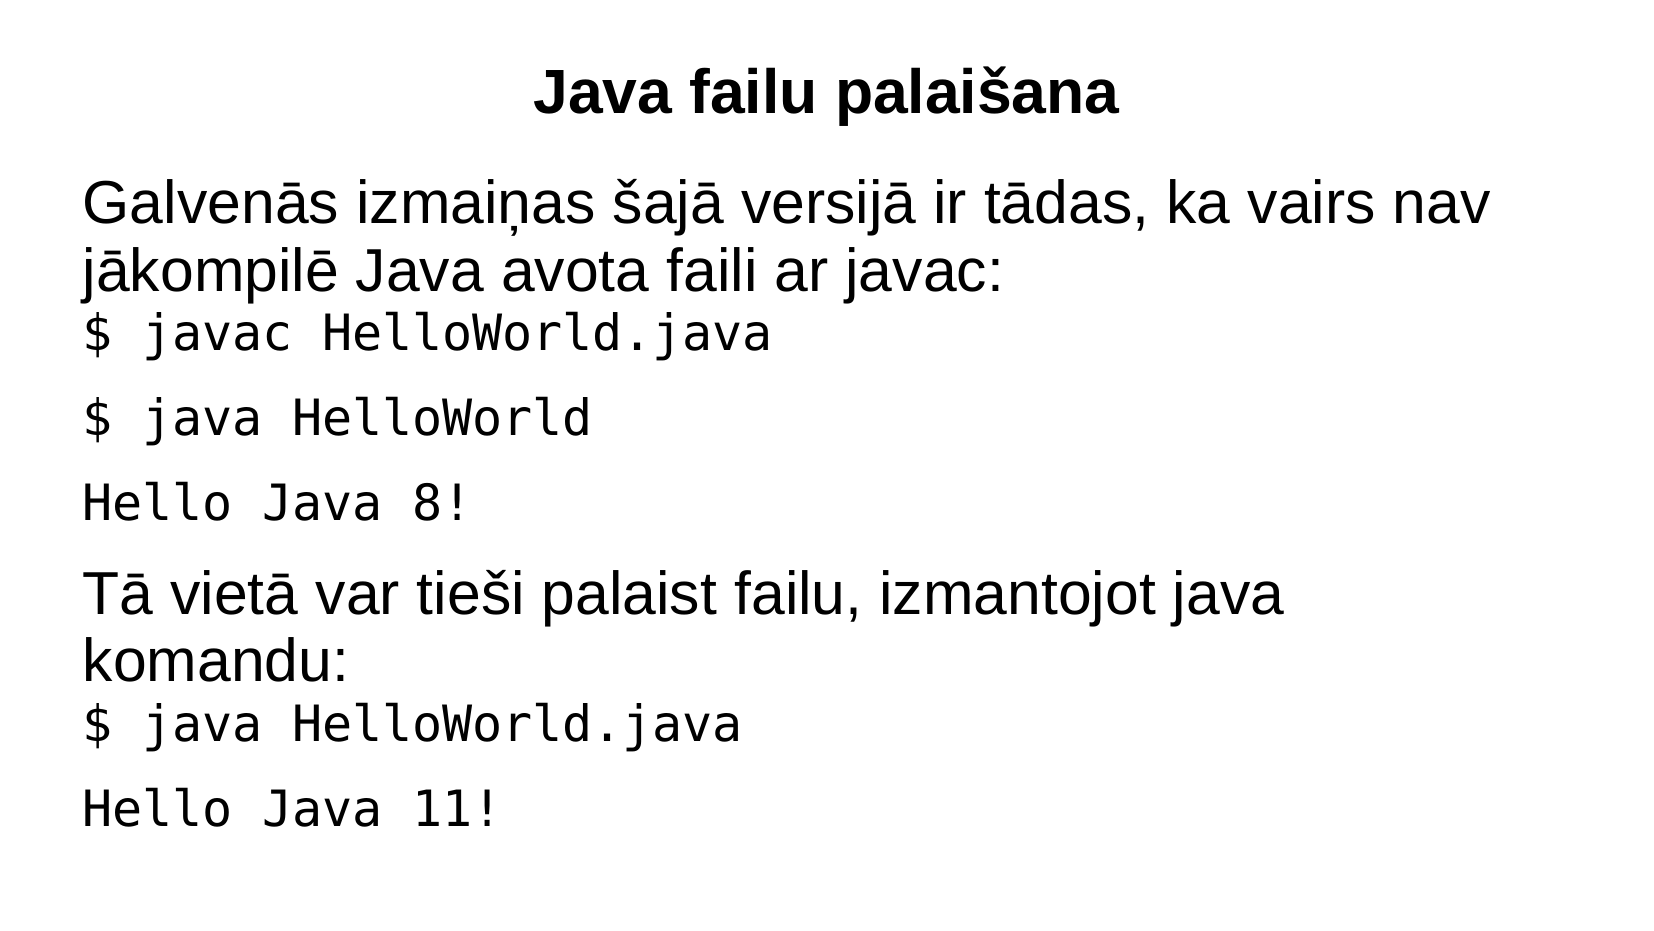

# Java failu palaišana
Galvenās izmaiņas šajā versijā ir tādas, ka vairs nav jākompilē Java avota faili ar javac:
$ javac HelloWorld.java
$ java HelloWorld
Hello Java 8!
Tā vietā var tieši palaist failu, izmantojot java komandu:
$ java HelloWorld.java
Hello Java 11!